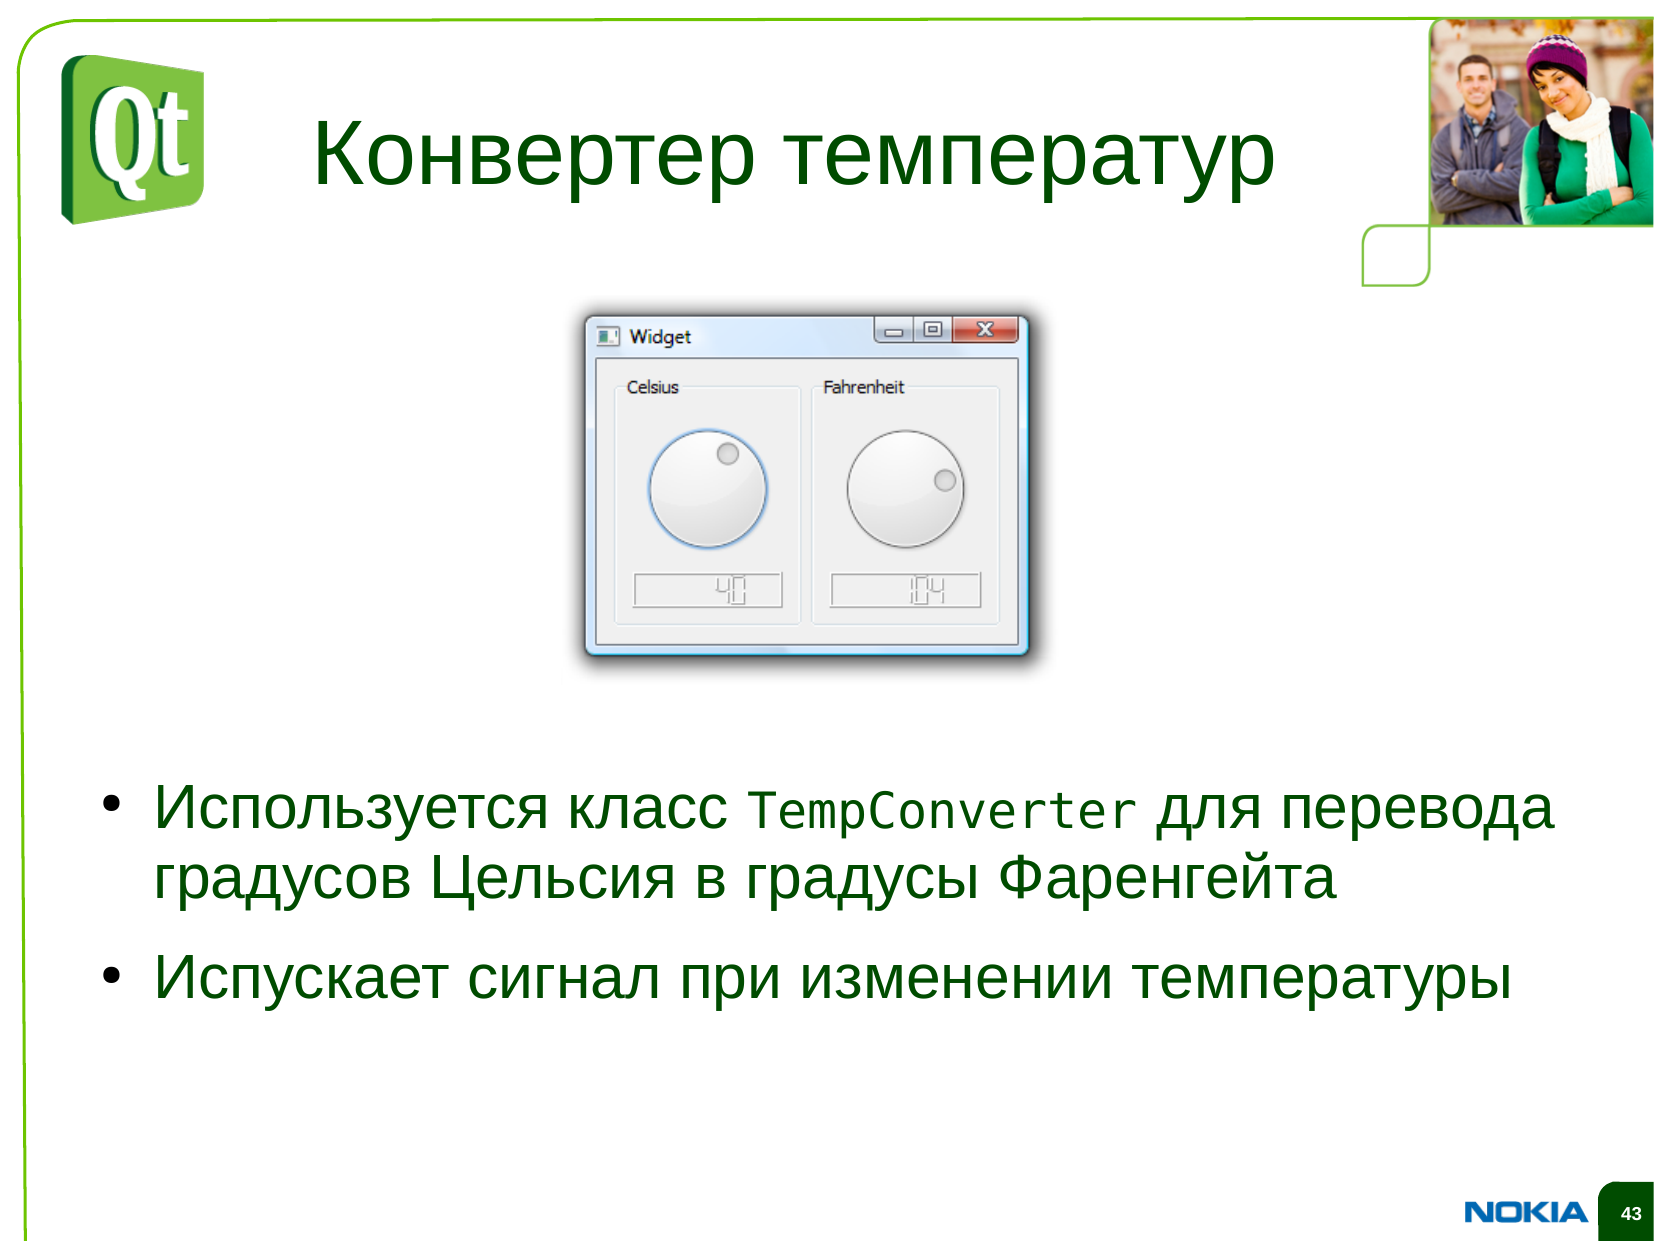

# Конвертер температур
Используется класс TempConverter для перевода градусов Цельсия в градусы Фаренгейта
Испускает сигнал при изменении температуры